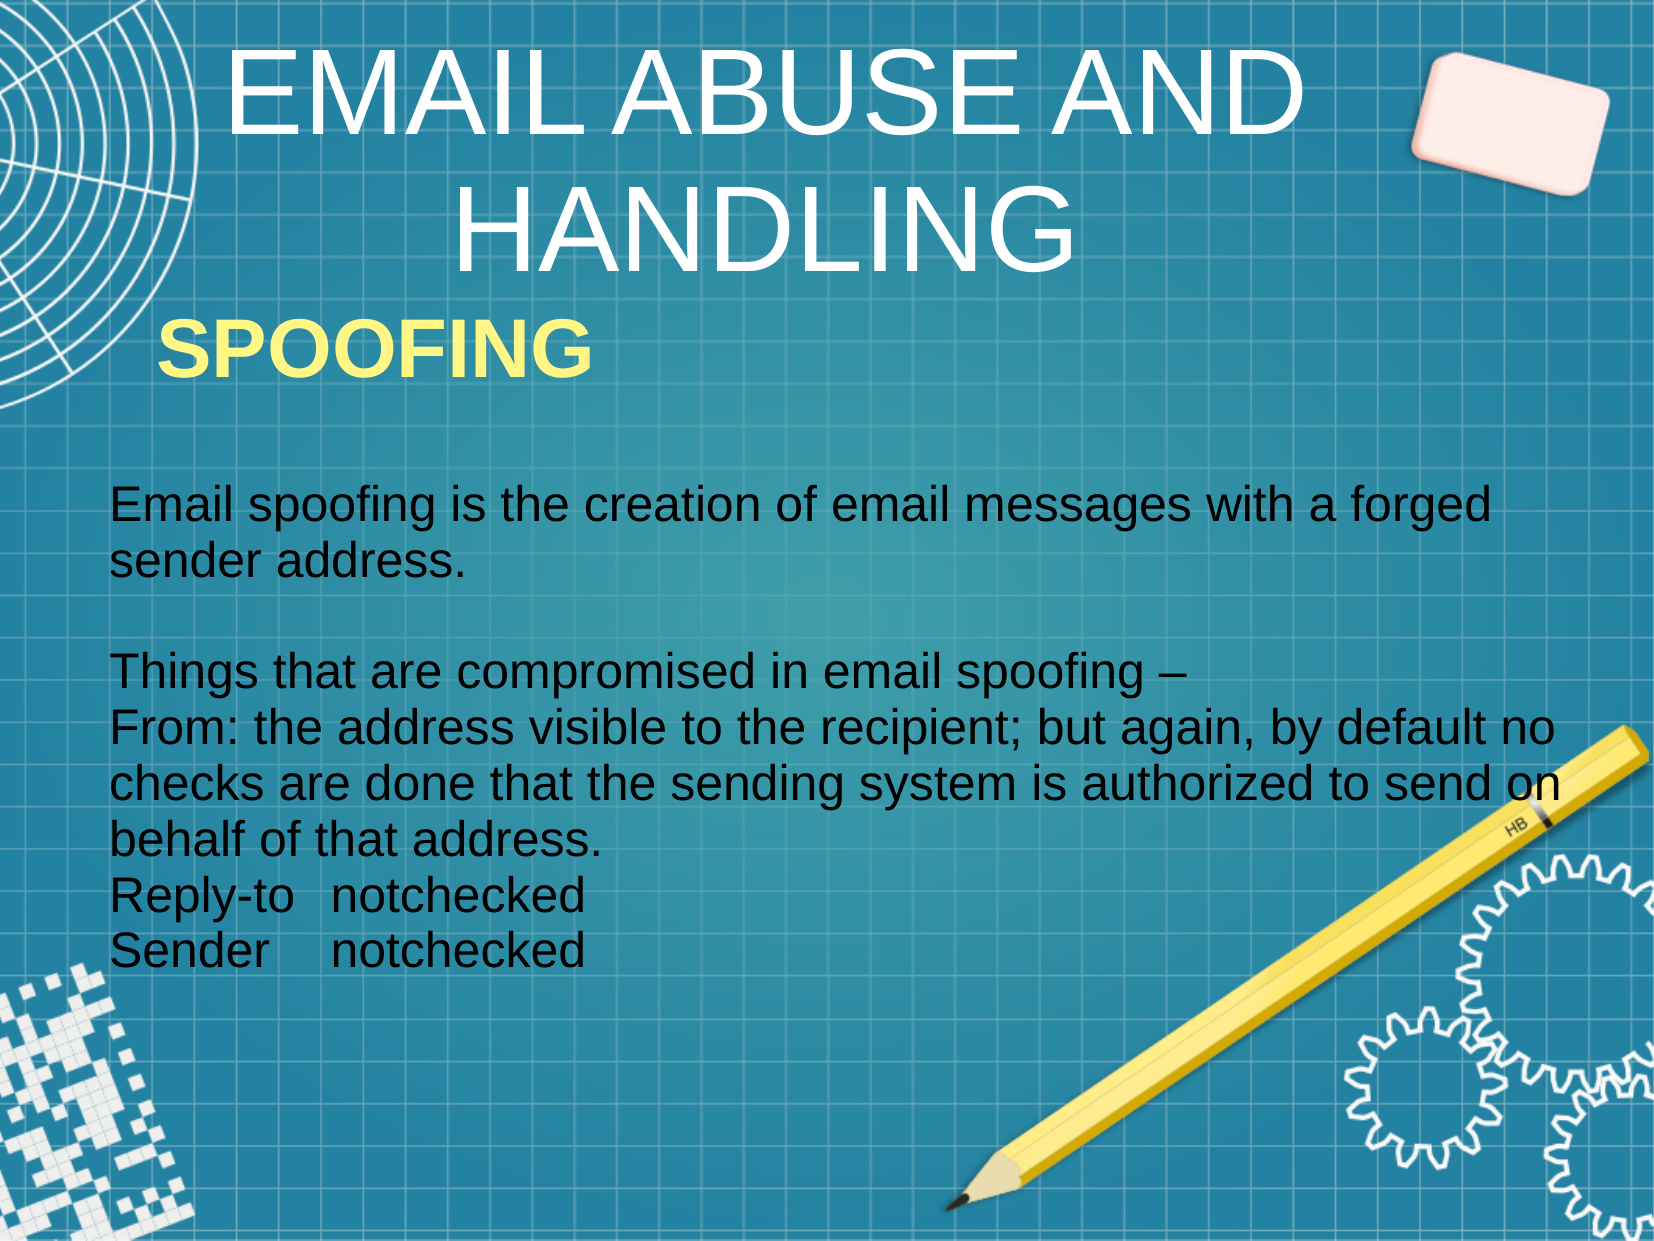

# EMAIL ABUSE AND HANDLING
SPOOFING
Email spoofing is the creation of email messages with a forged sender address.
Things that are compromised in email spoofing –
From: the address visible to the recipient; but again, by default no checks are done that the sending system is authorized to send on behalf of that address.
Reply-to	notchecked
Sender	notchecked